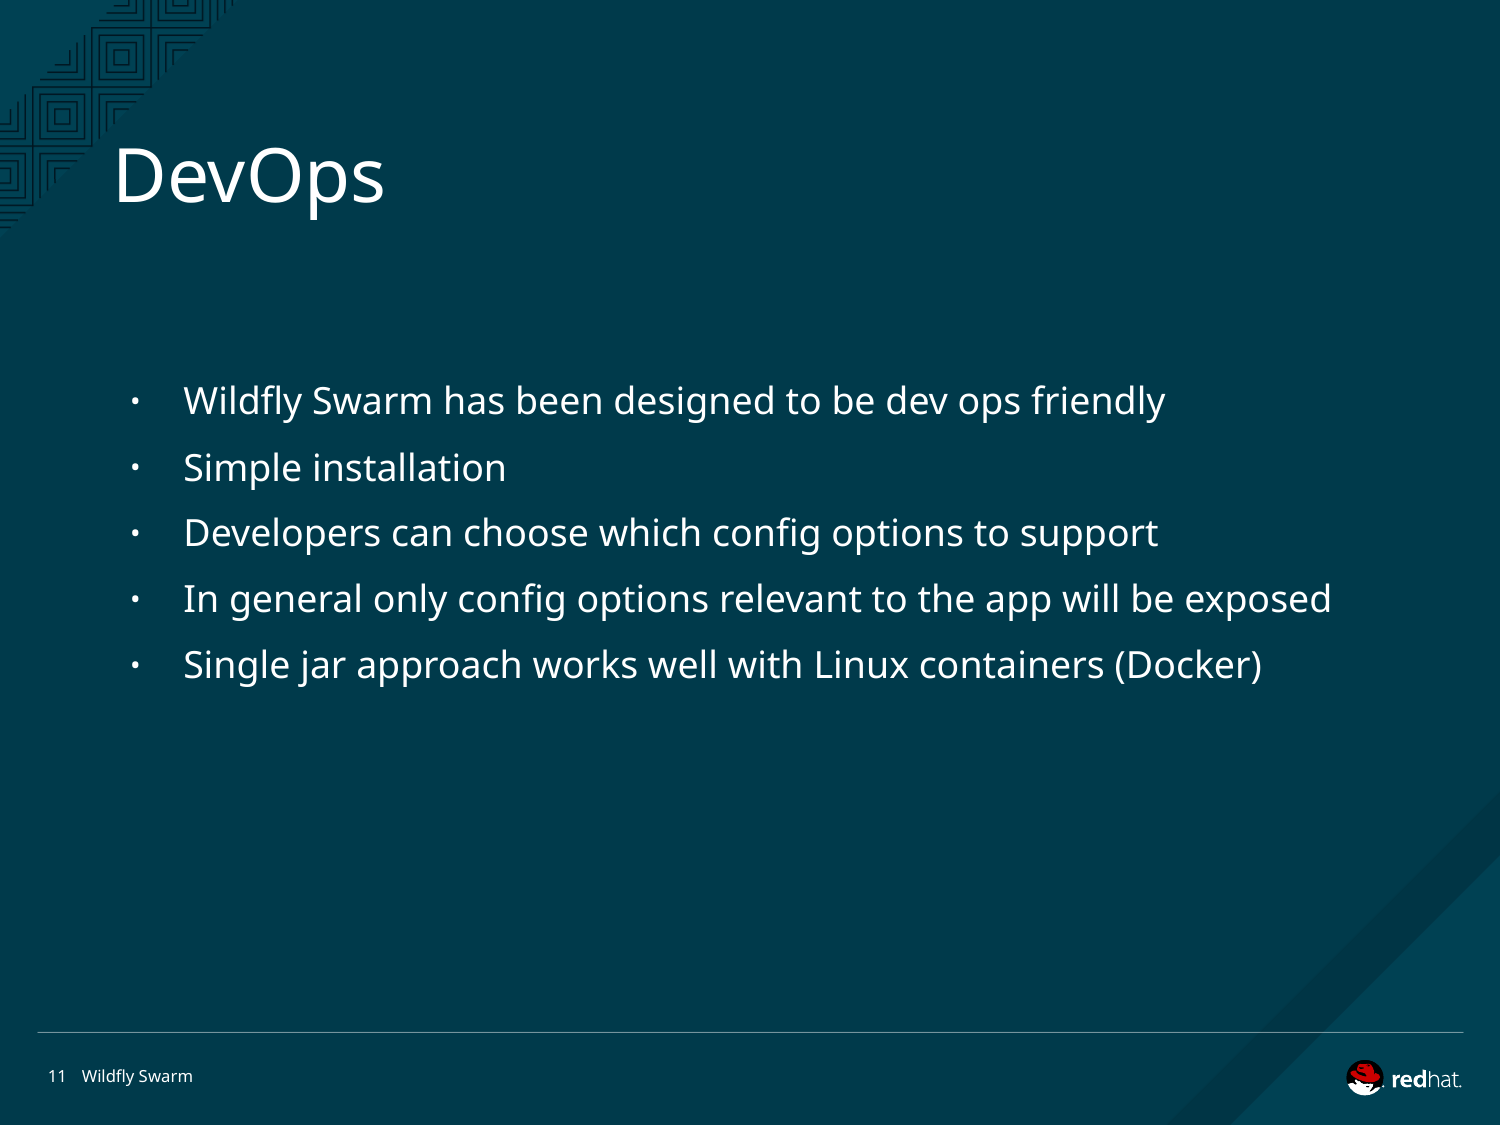

# DevOps
Wildfly Swarm has been designed to be dev ops friendly
Simple installation
Developers can choose which config options to support
In general only config options relevant to the app will be exposed
Single jar approach works well with Linux containers (Docker)
11
Wildfly Swarm